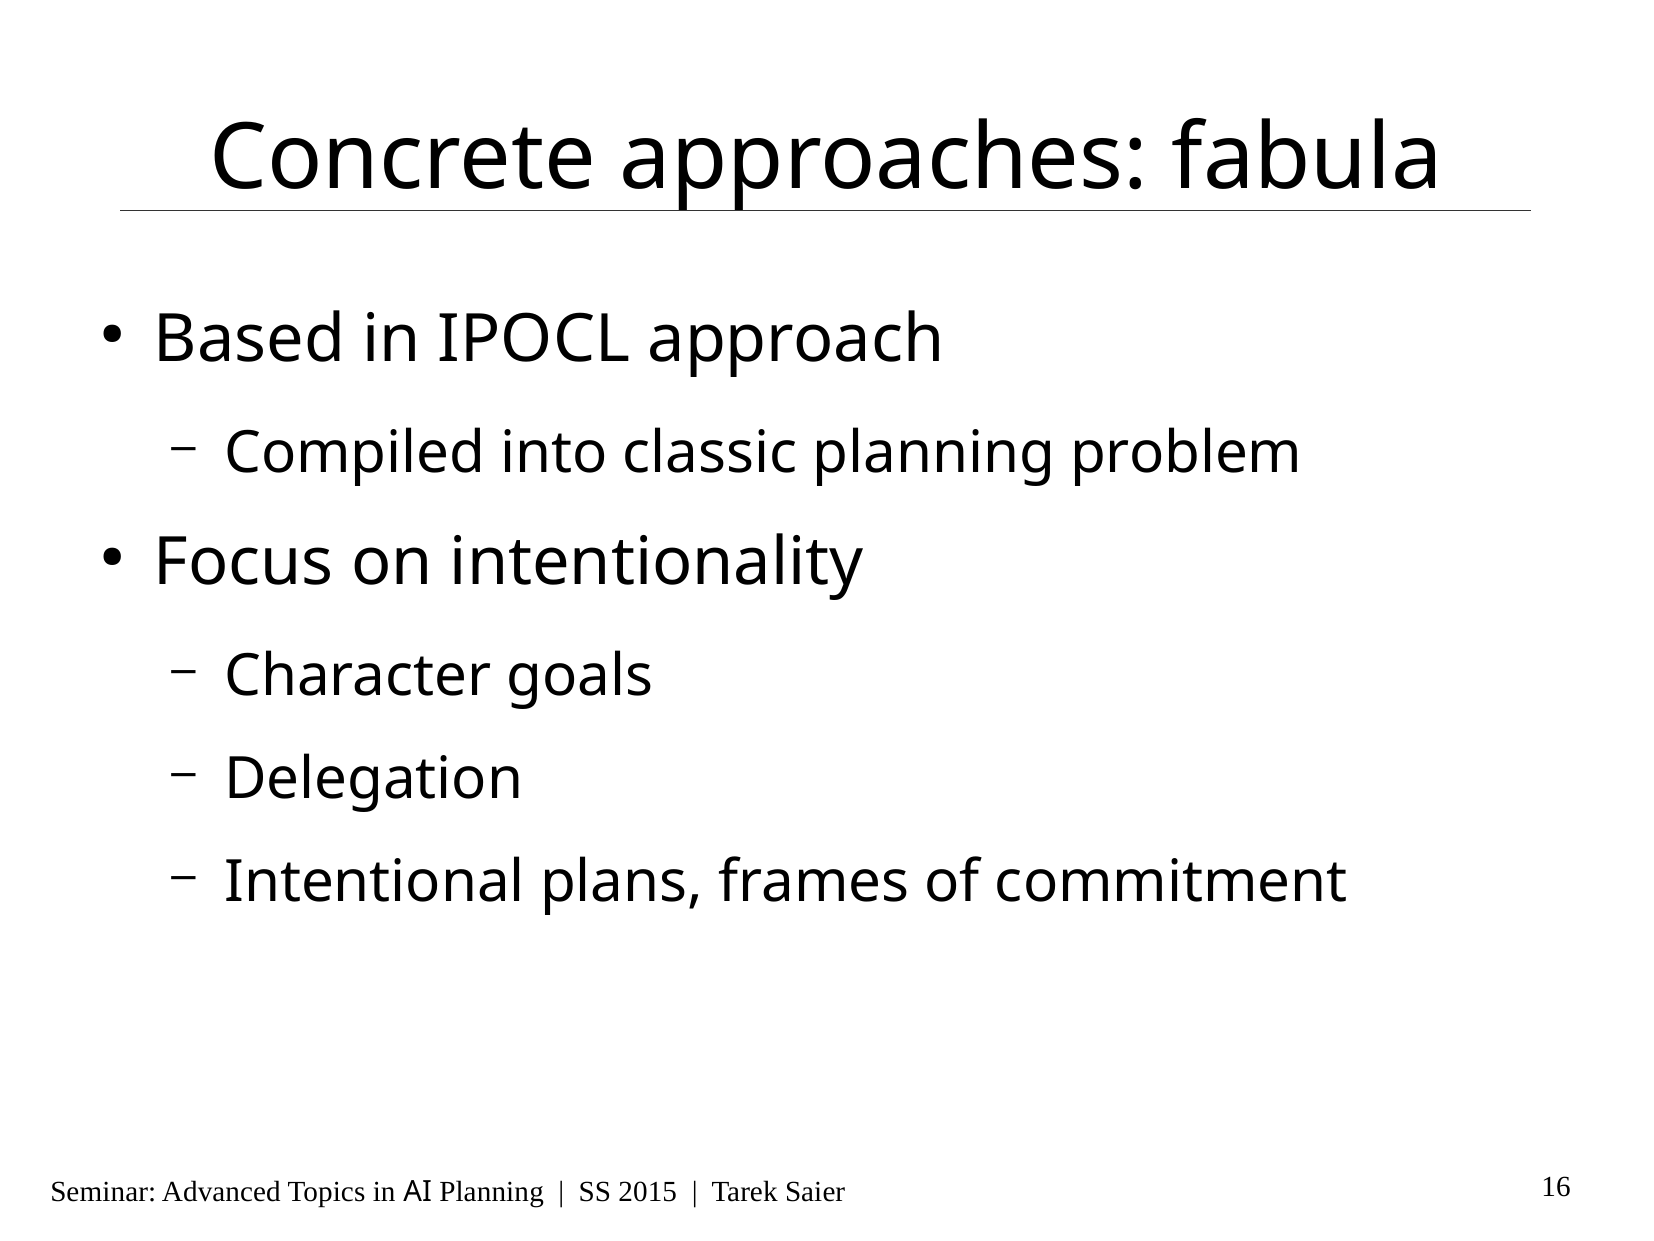

# Concrete approaches: fabula
Based in IPOCL approach
Compiled into classic planning problem
Focus on intentionality
Character goals
Delegation
Intentional plans, frames of commitment
16